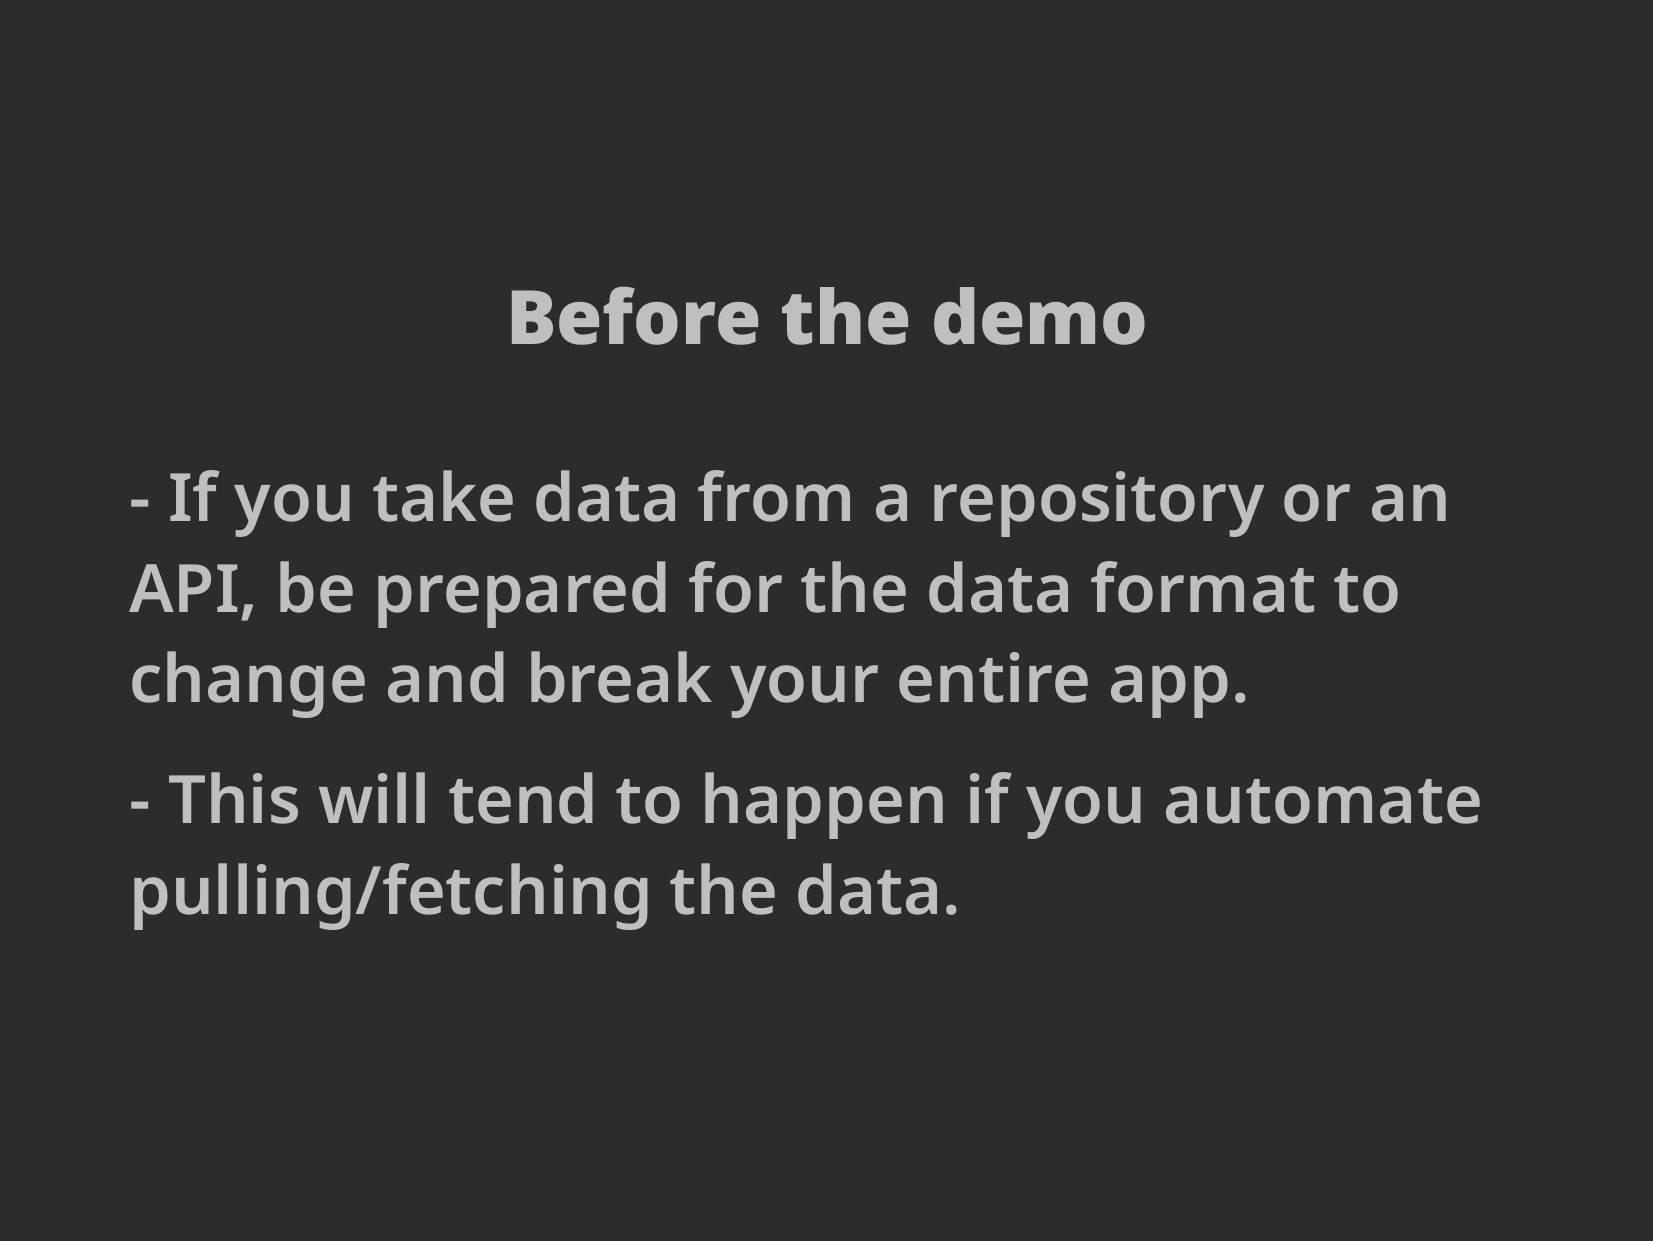

# Before the demo
- If you take data from a repository or an API, be prepared for the data format to change and break your entire app.
- This will tend to happen if you automate pulling/fetching the data.